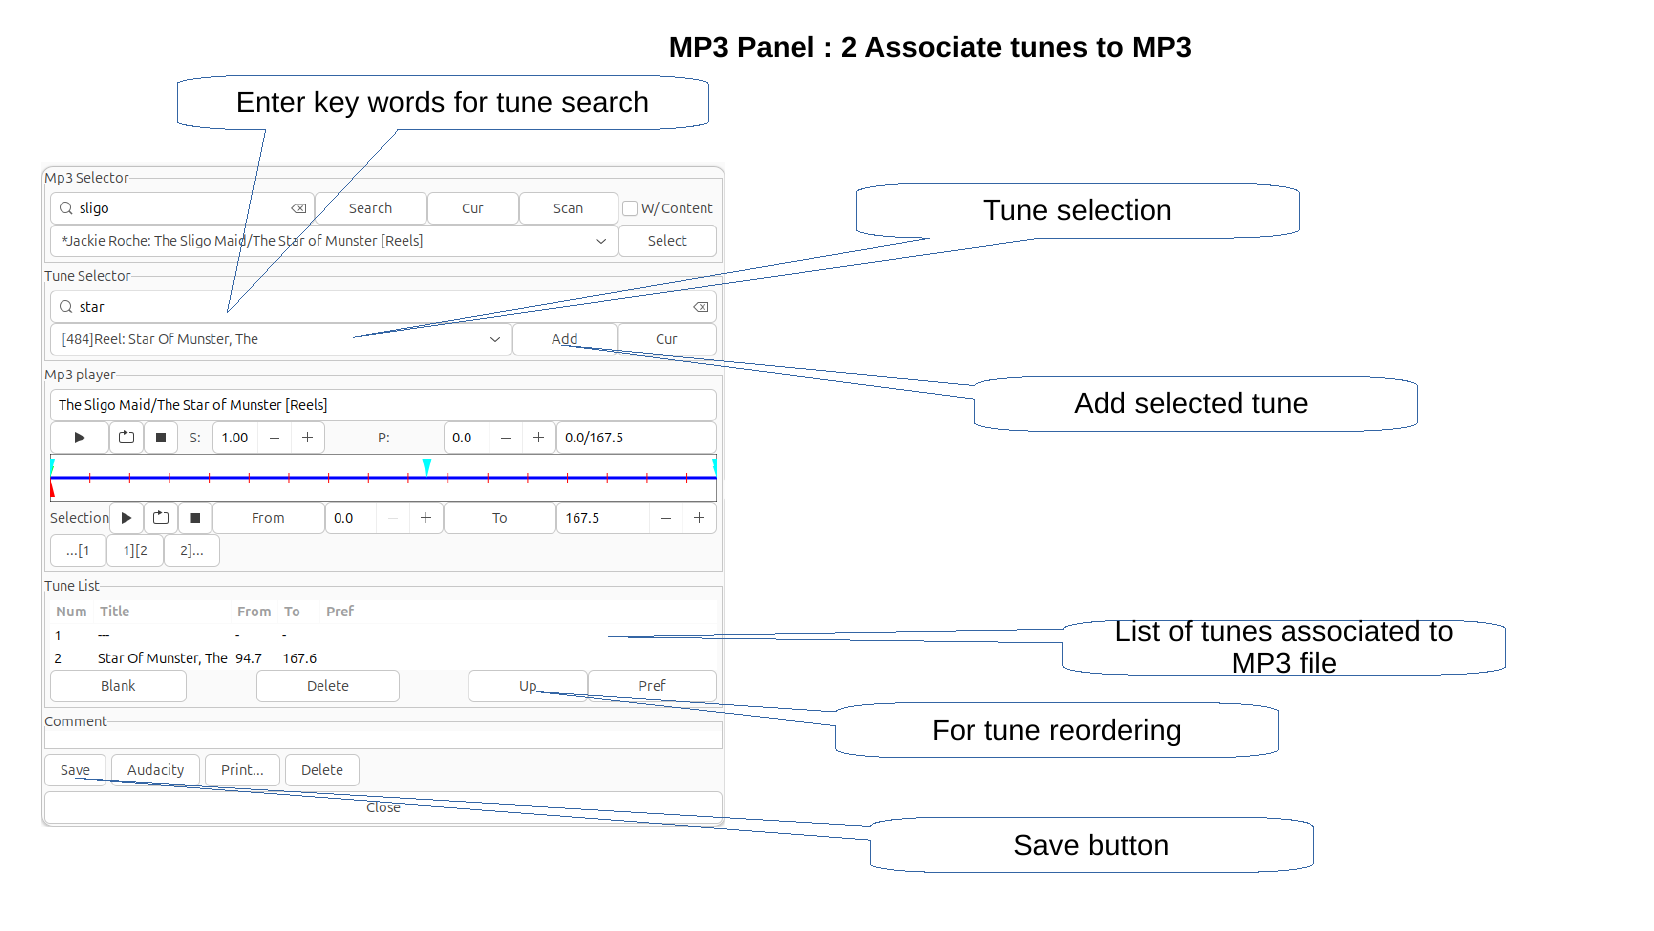

MP3 Panel : 2 Associate tunes to MP3
Enter key words for tune search
Tune selection
Add selected tune
List of tunes associated to MP3 file
For tune reordering
Save button